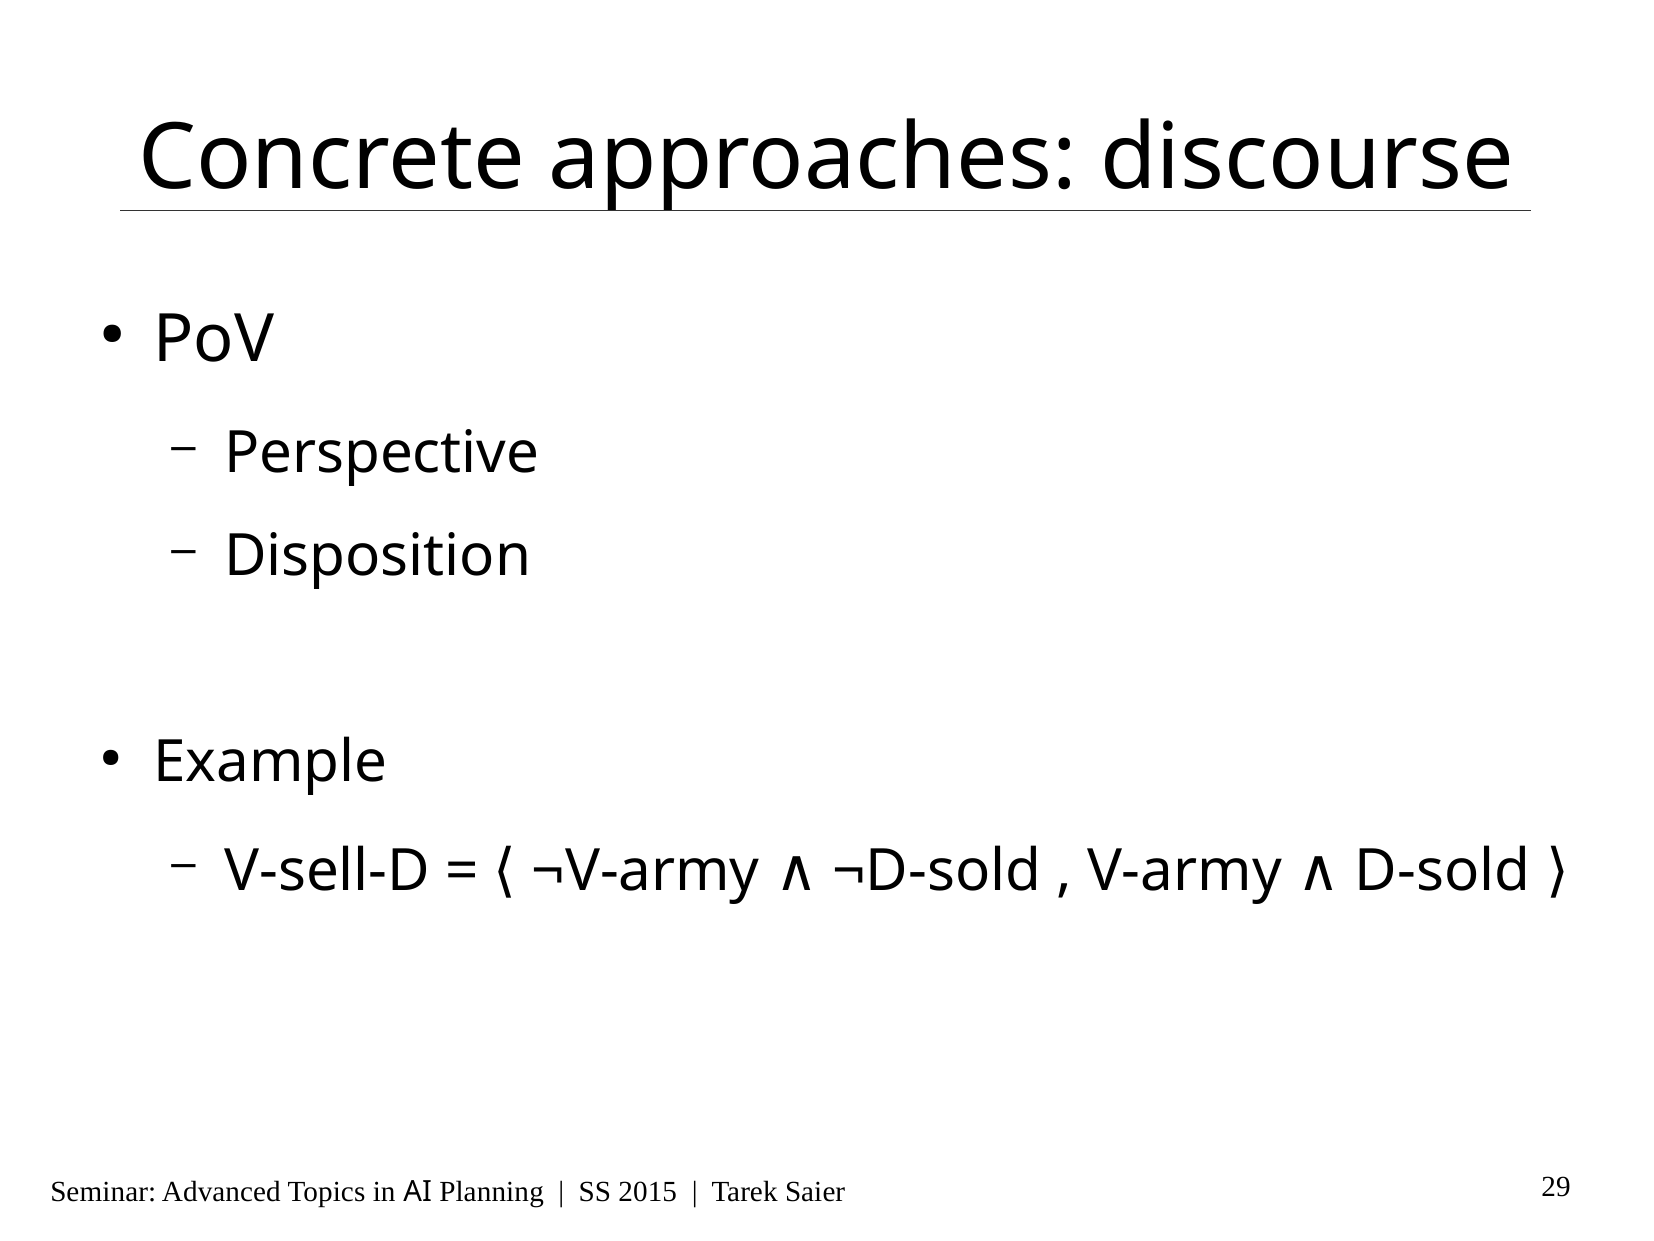

# Concrete approaches: discourse
PoV
Perspective
Disposition
Example
V-sell-D = ⟨ ¬V-army ∧ ¬D-sold , V-army ∧ D-sold ⟩
29